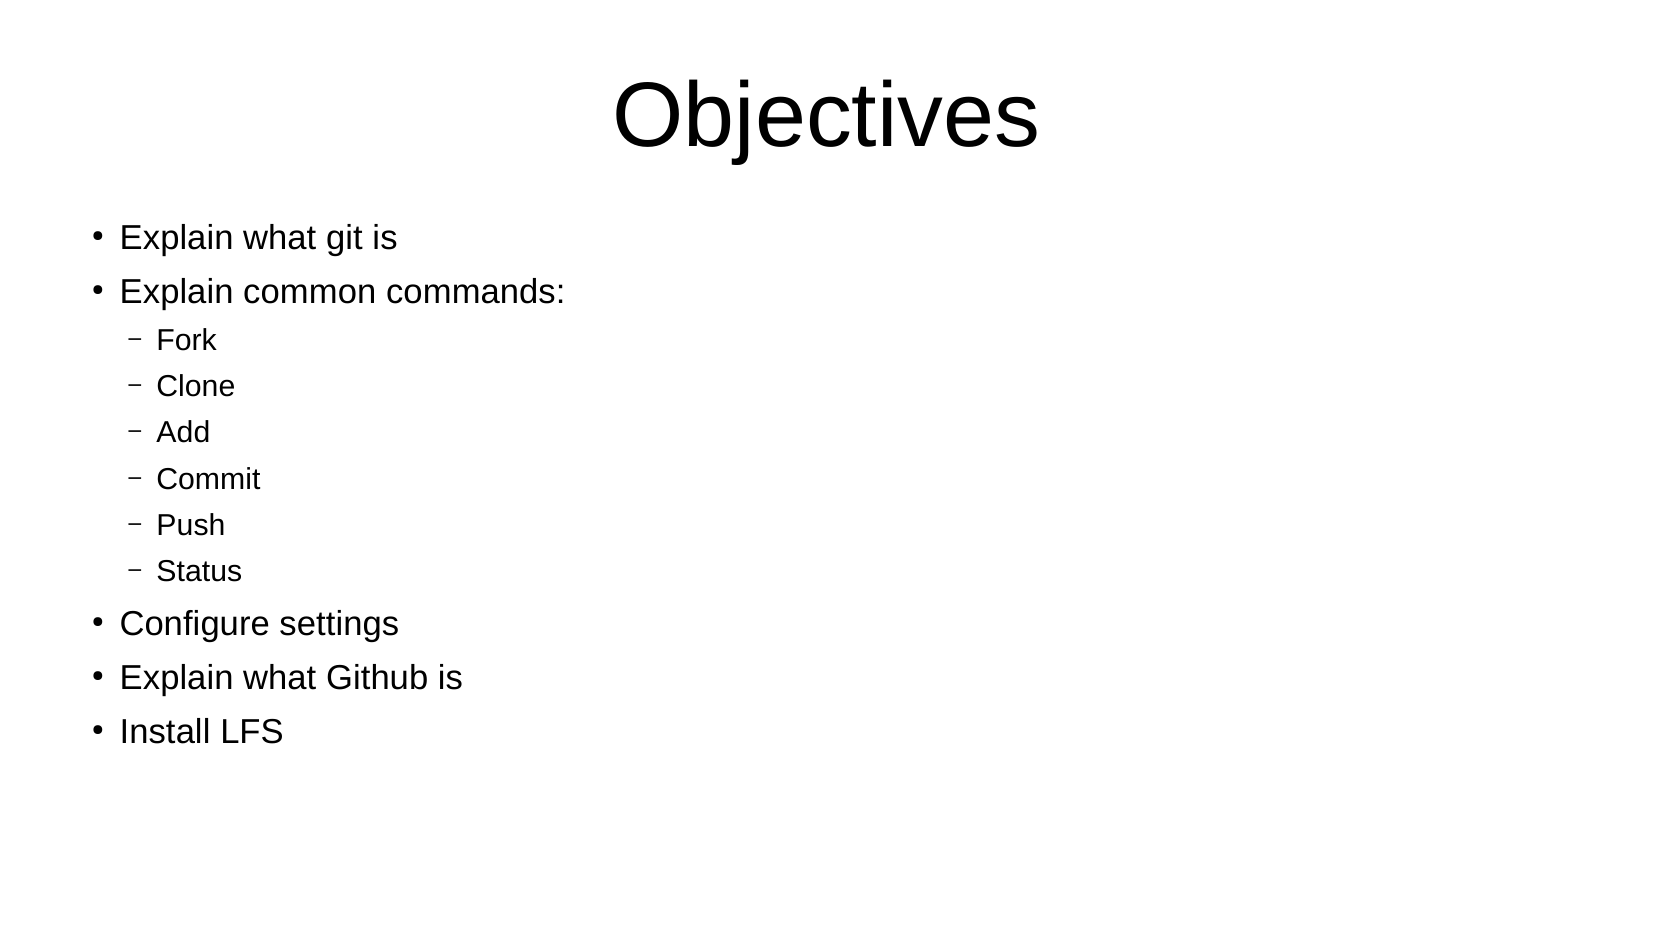

# Objectives
Explain what git is
Explain common commands:
Fork
Clone
Add
Commit
Push
Status
Configure settings
Explain what Github is
Install LFS